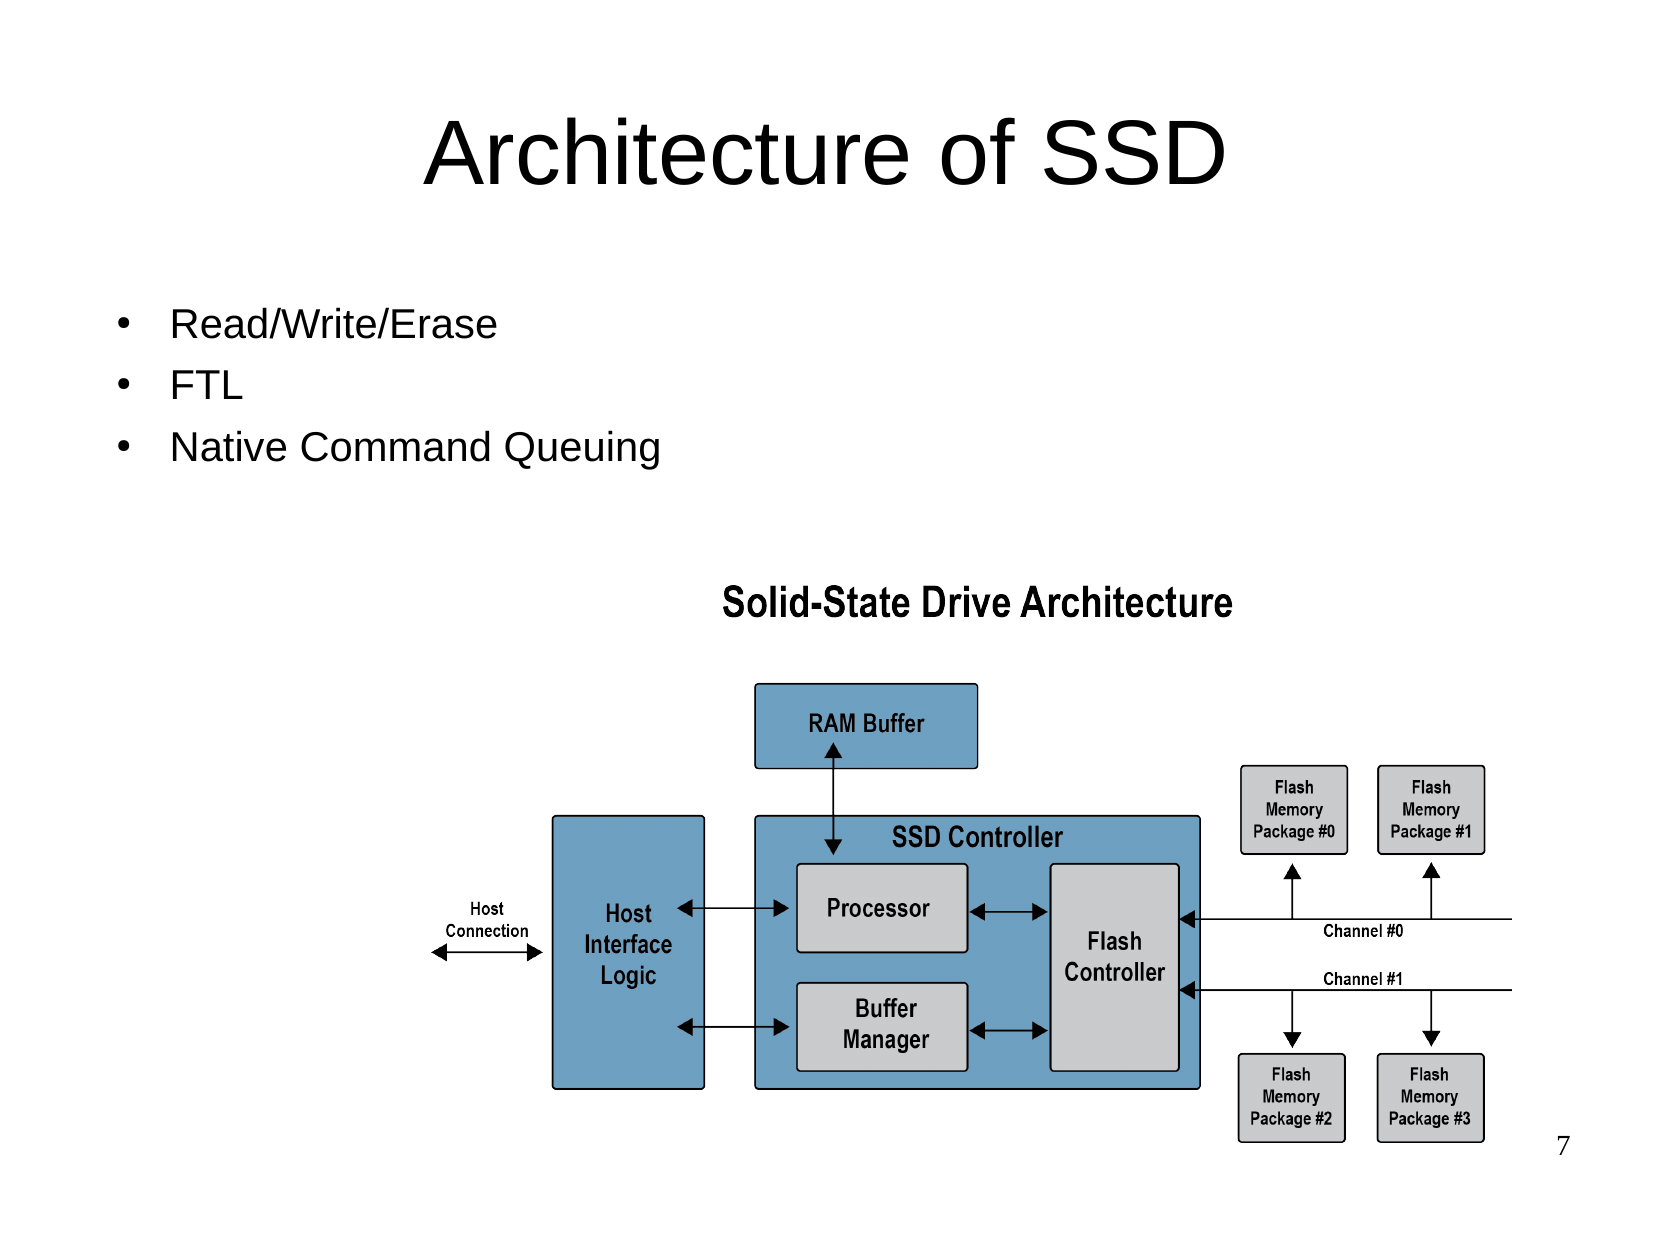

# Architecture of SSD
Read/Write/Erase
FTL
Native Command Queuing
7